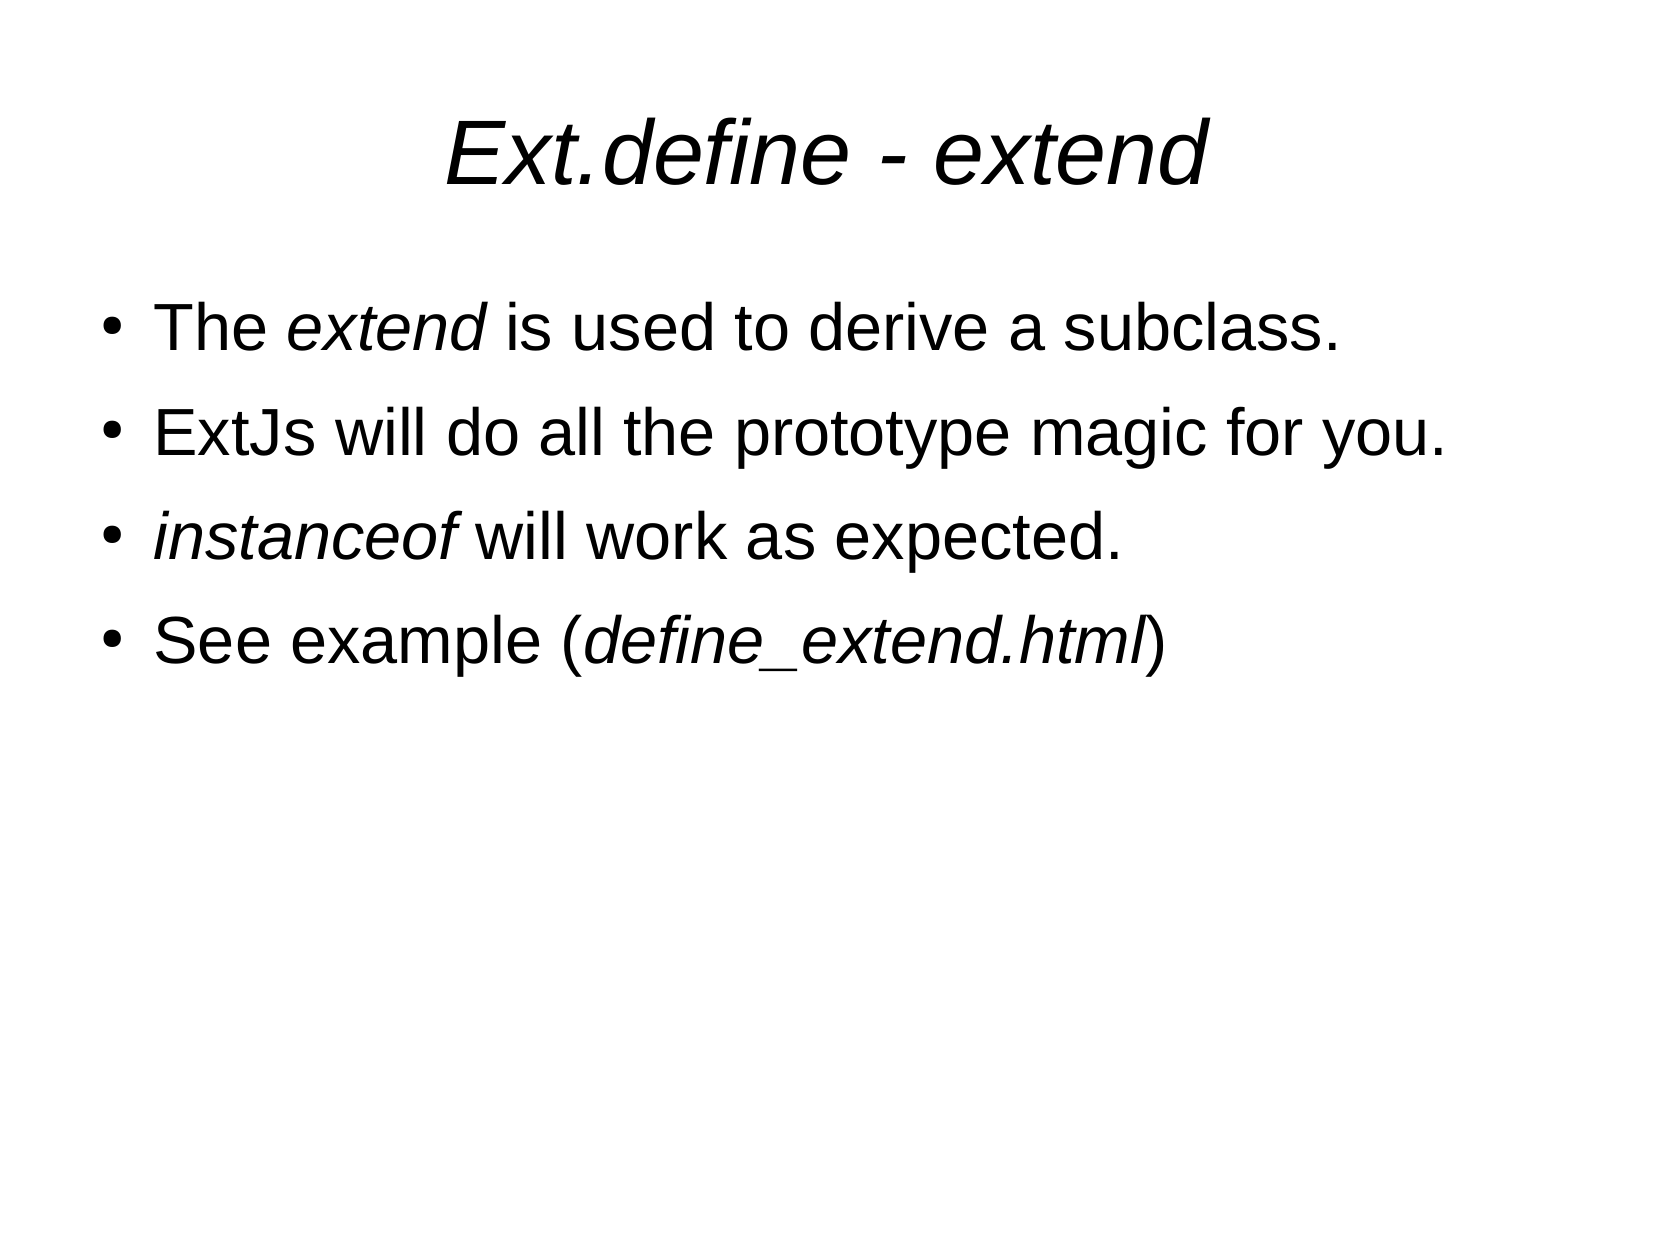

# Ext.define - extend
The extend is used to derive a subclass.
ExtJs will do all the prototype magic for you.
instanceof will work as expected.
See example (define_extend.html)